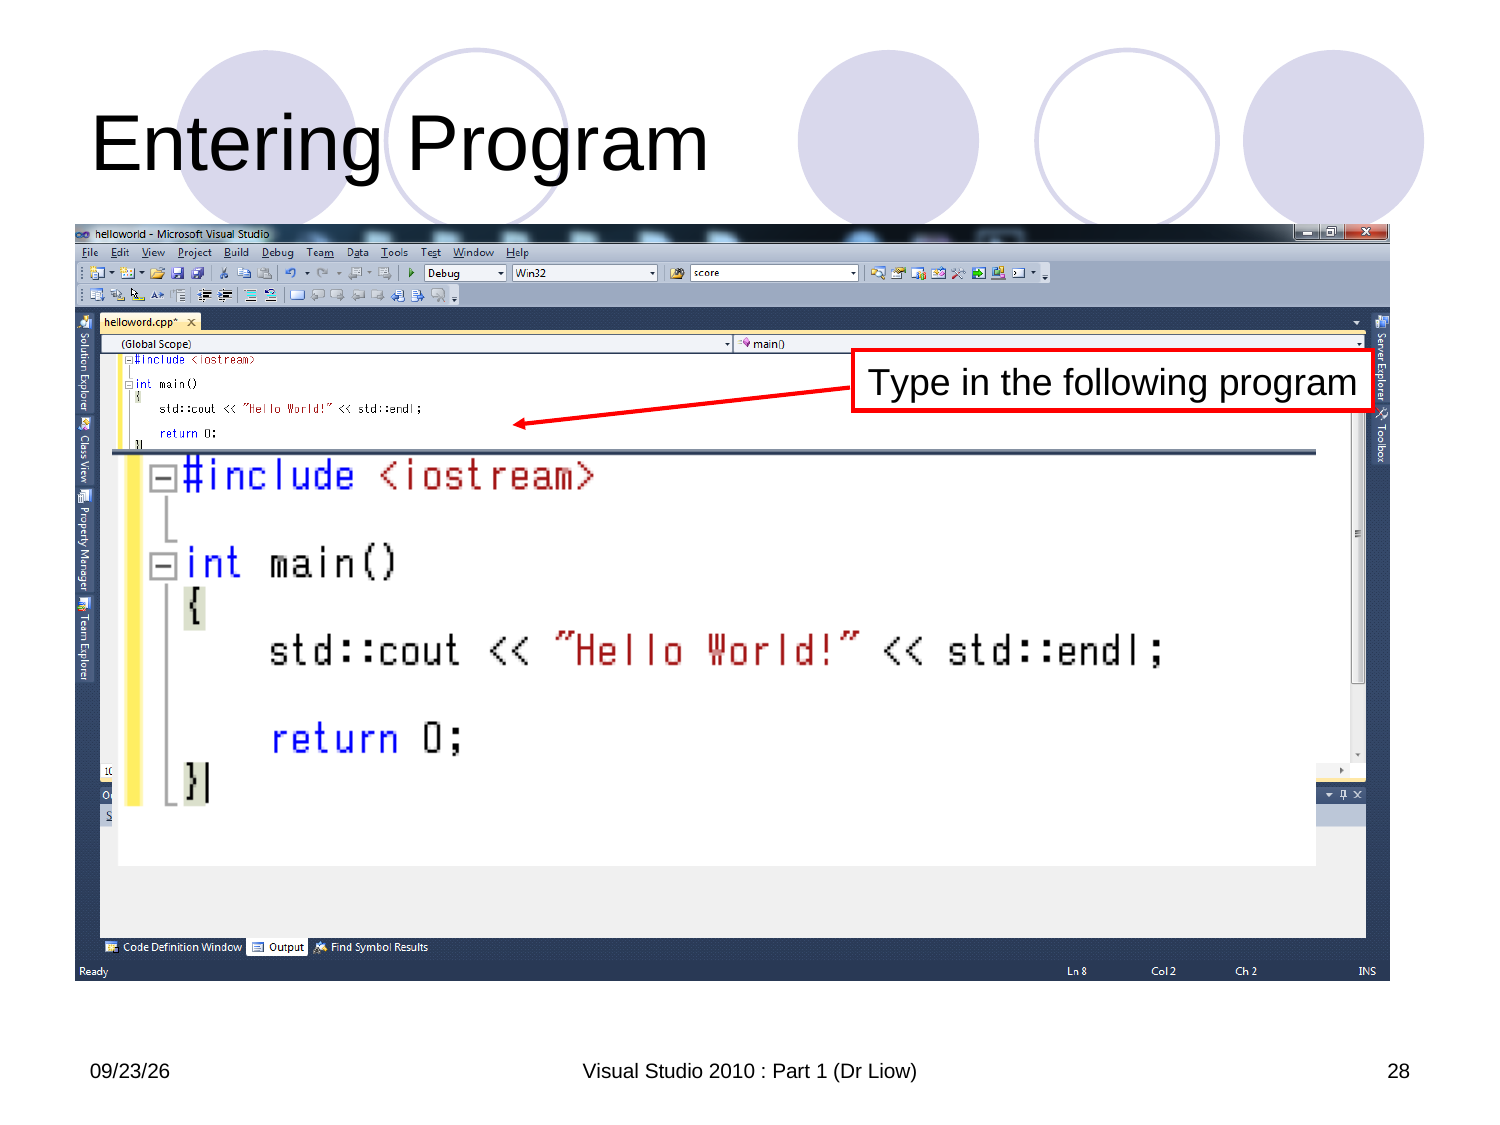

# Entering Program
Type in the following program
Visual Studio 2010 : Part 1 (Dr Liow)